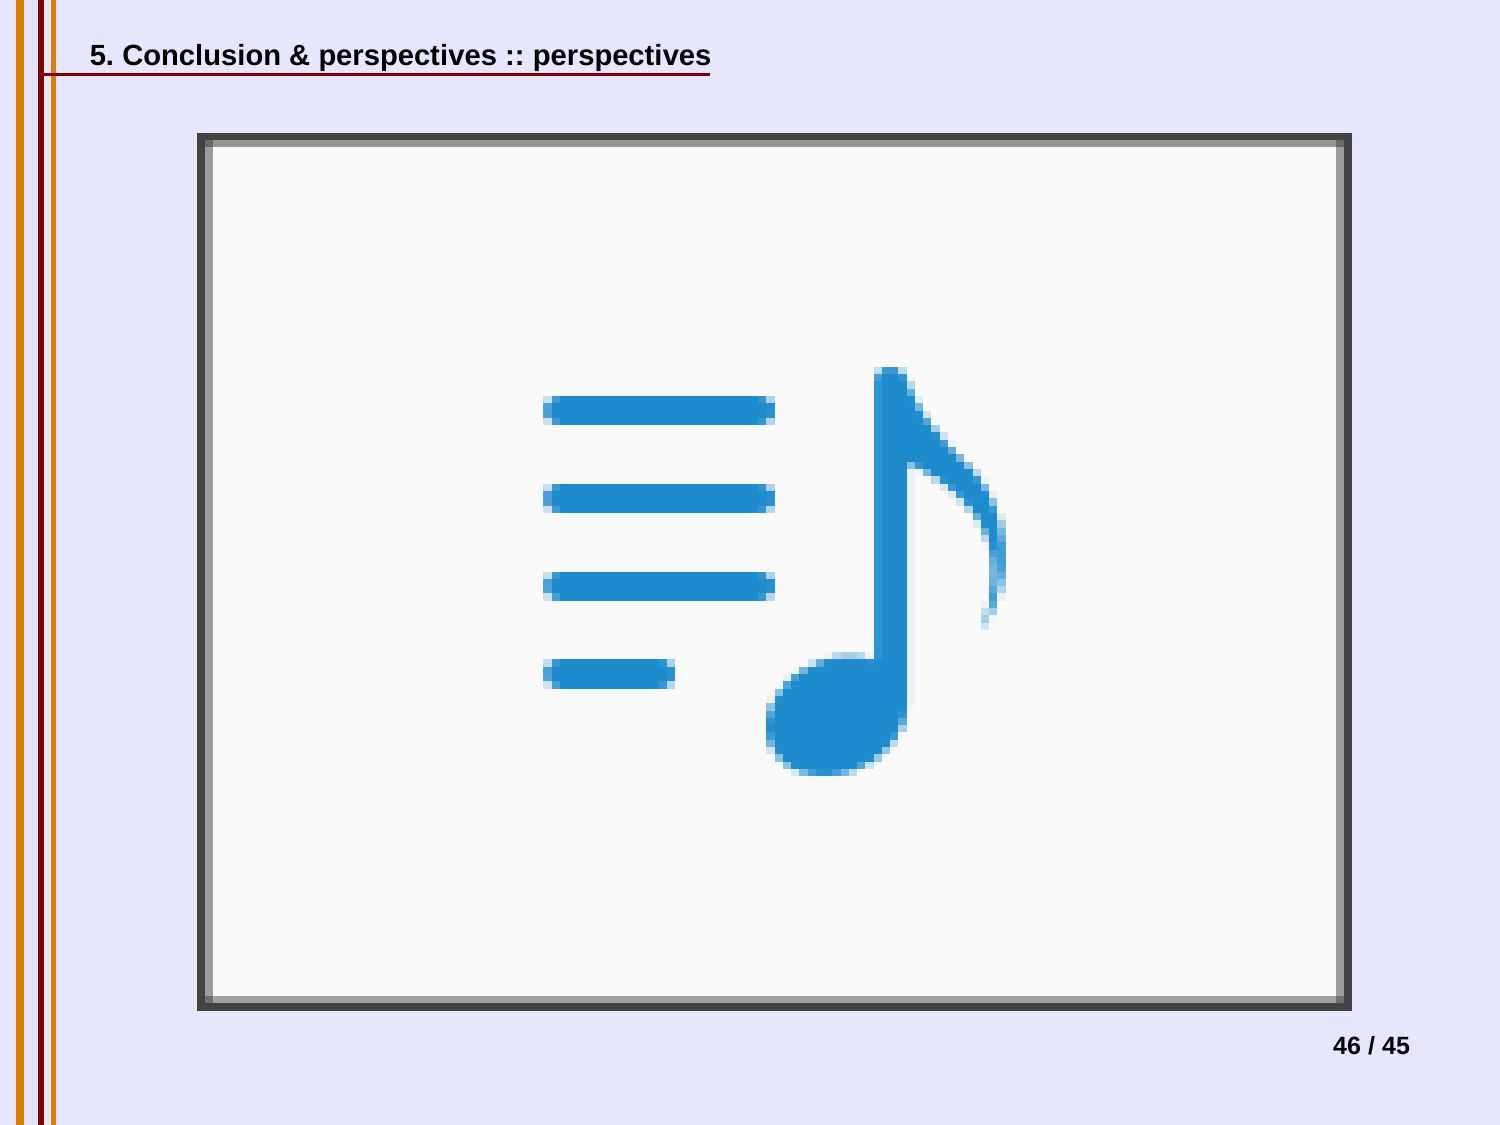

5. Conclusion & perspectives :: perspectives
46